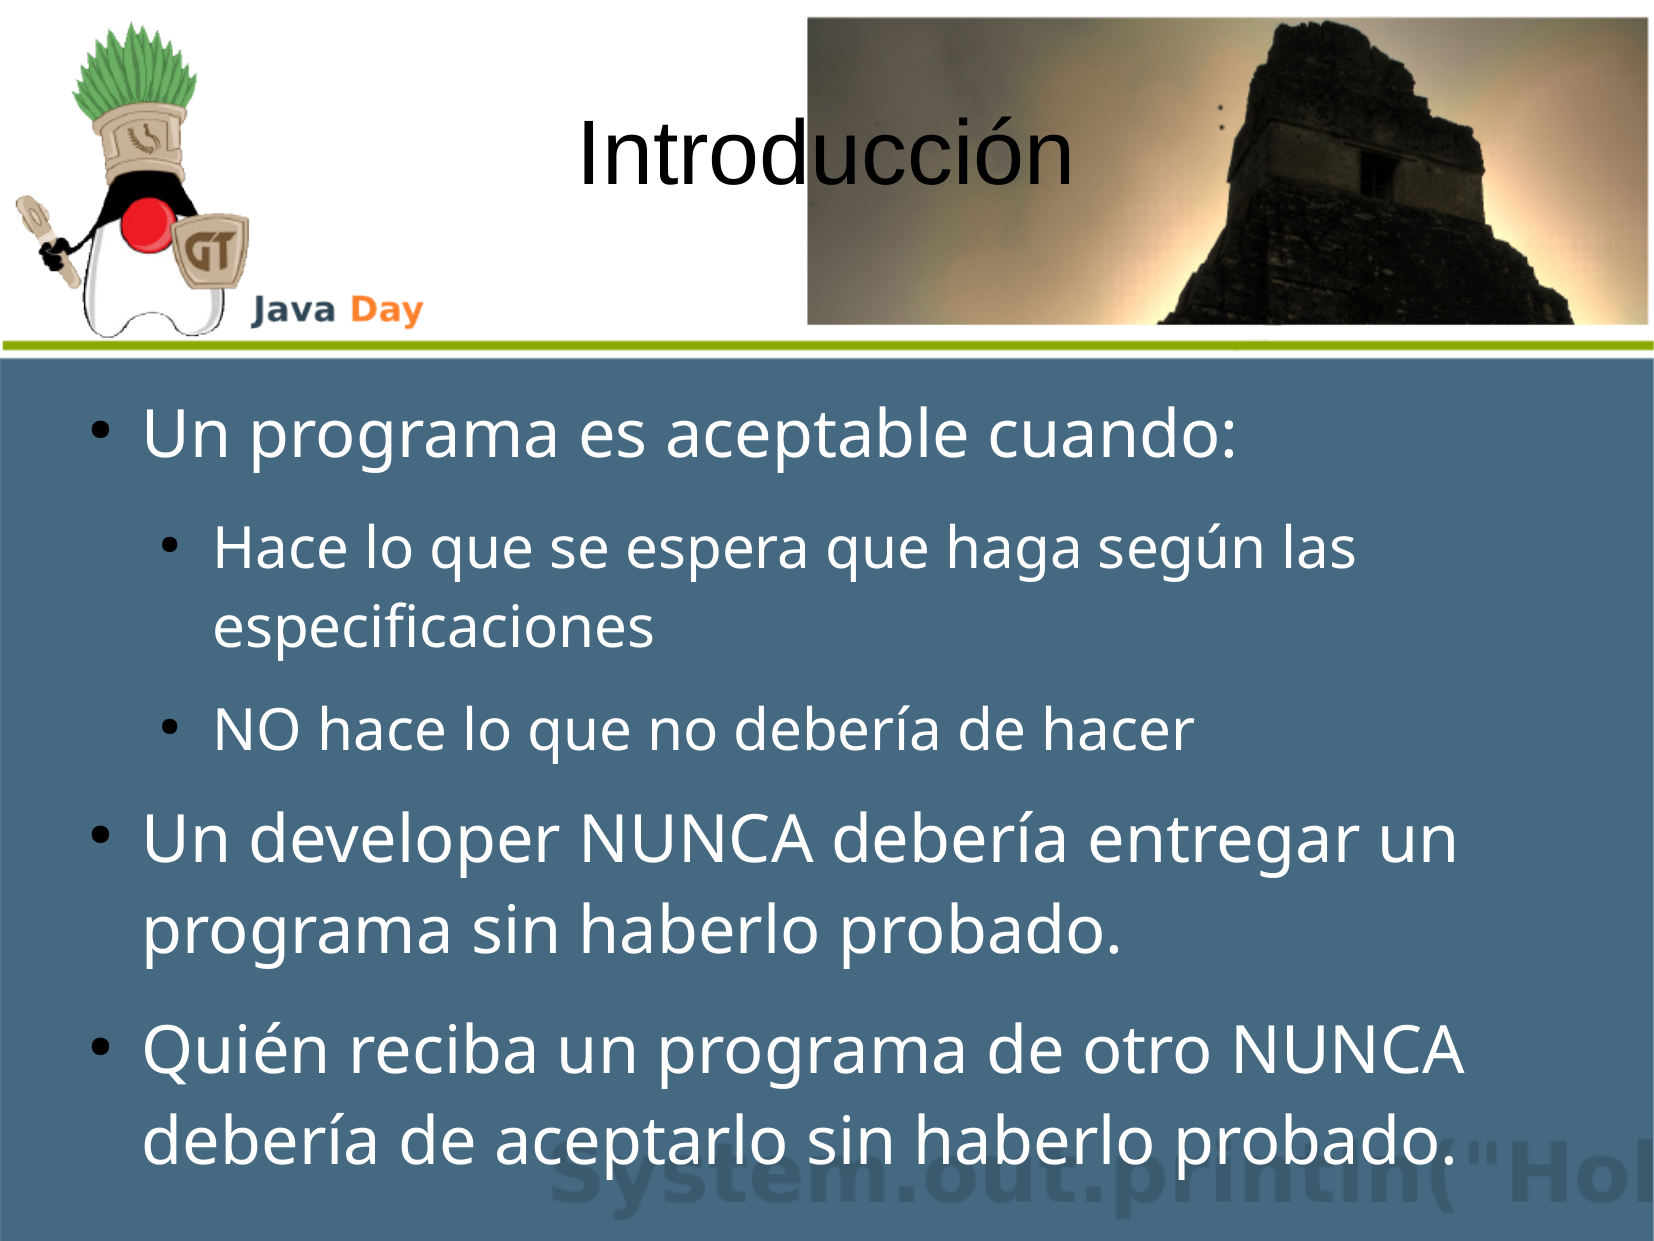

# Introducción
Un programa es aceptable cuando:
Hace lo que se espera que haga según las especificaciones
NO hace lo que no debería de hacer
Un developer NUNCA debería entregar un programa sin haberlo probado.
Quién reciba un programa de otro NUNCA debería de aceptarlo sin haberlo probado.